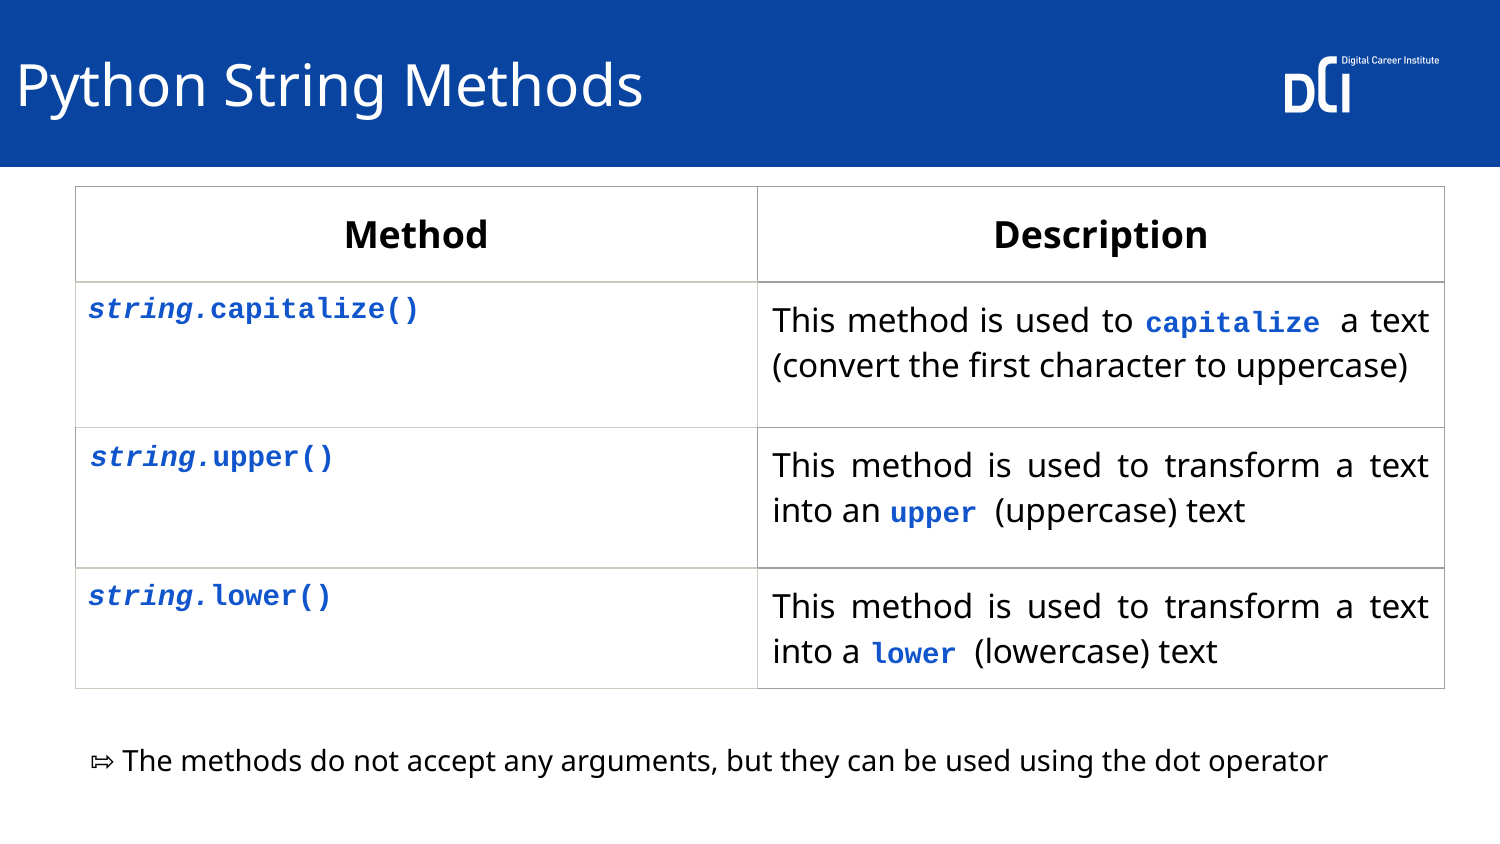

# Python String Methods
| Method | Description |
| --- | --- |
| string.capitalize() | This method is used to capitalize a text (convert the first character to uppercase) |
| string.upper() | This method is used to transform a text into an upper (uppercase) text |
| string.lower() | This method is used to transform a text into a lower (lowercase) text |
⇰ The methods do not accept any arguments, but they can be used using the dot operator